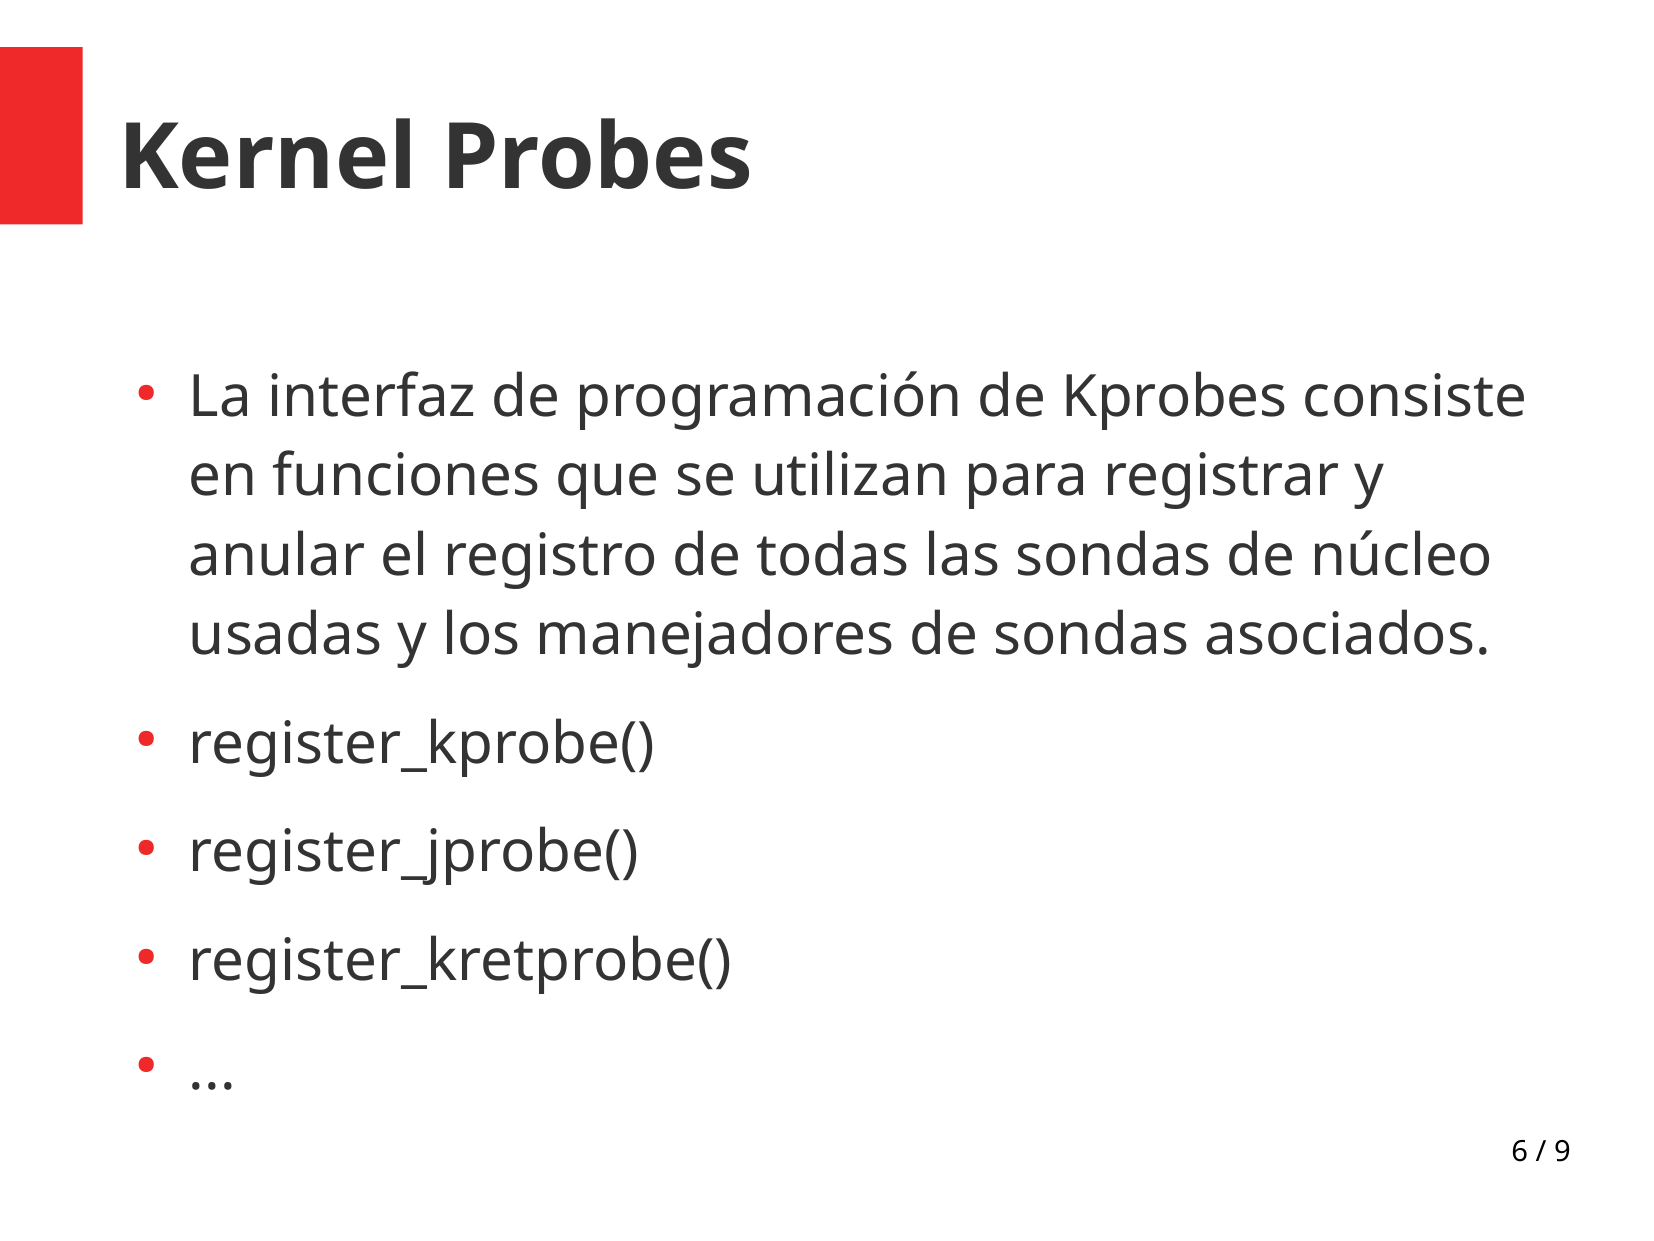

# Kernel Probes
La interfaz de programación de Kprobes consiste en funciones que se utilizan para registrar y anular el registro de todas las sondas de núcleo usadas y los manejadores de sondas asociados.
register_kprobe()
register_jprobe()
register_kretprobe()
...
6